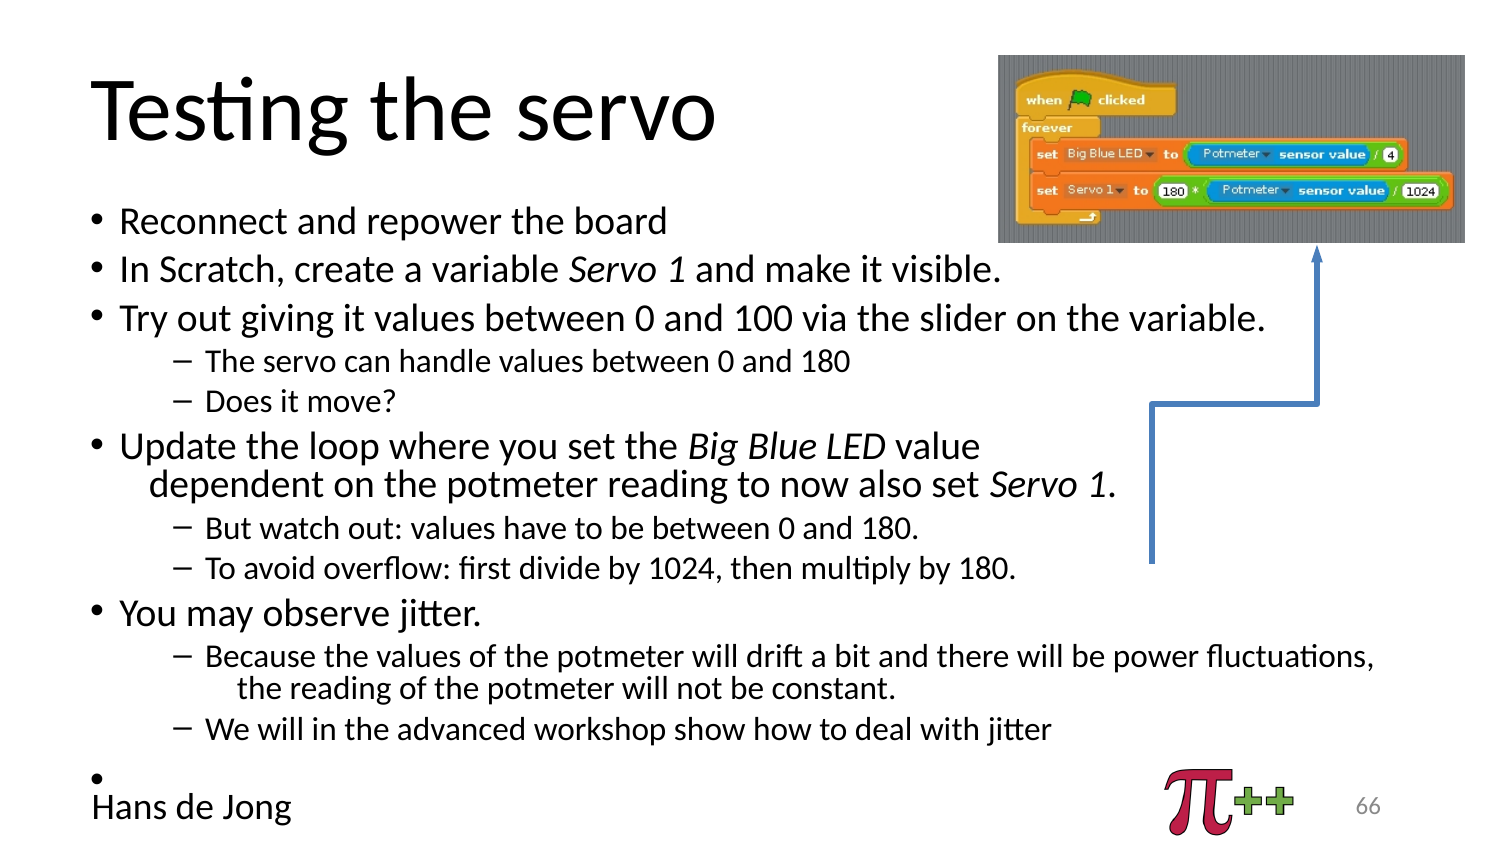

# Testing the servo
Reconnect and repower the board
In Scratch, create a variable Servo 1 and make it visible.
Try out giving it values between 0 and 100 via the slider on the variable.
The servo can handle values between 0 and 180
Does it move?
Update the loop where you set the Big Blue LED value
dependent on the potmeter reading to now also set Servo 1.
But watch out: values have to be between 0 and 180.
To avoid overflow: first divide by 1024, then multiply by 180.
You may observe jitter.
Because the values of the potmeter will drift a bit and there will be power fluctuations, the reading of the potmeter will not be constant.
We will in the advanced workshop show how to deal with jitter
66